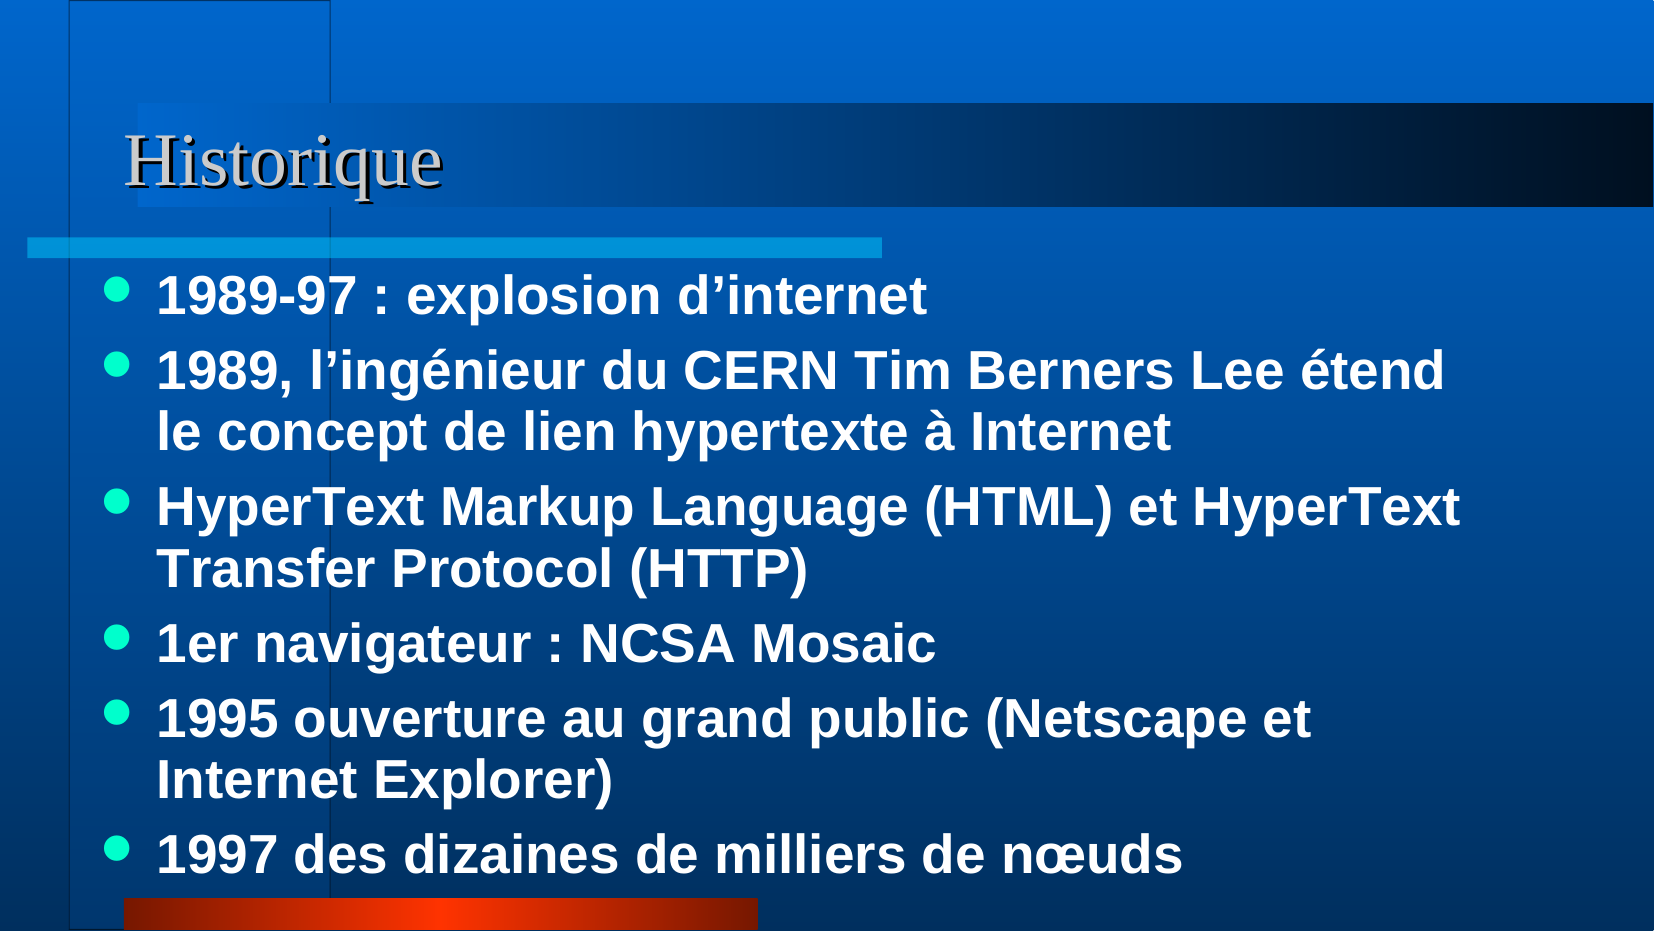

# Historique
1989-97 : explosion d’internet
1989, l’ingénieur du CERN Tim Berners Lee étend le concept de lien hypertexte à Internet
HyperText Markup Language (HTML) et HyperText Transfer Protocol (HTTP)
1er navigateur : NCSA Mosaic
1995 ouverture au grand public (Netscape et Internet Explorer)
1997 des dizaines de milliers de nœuds